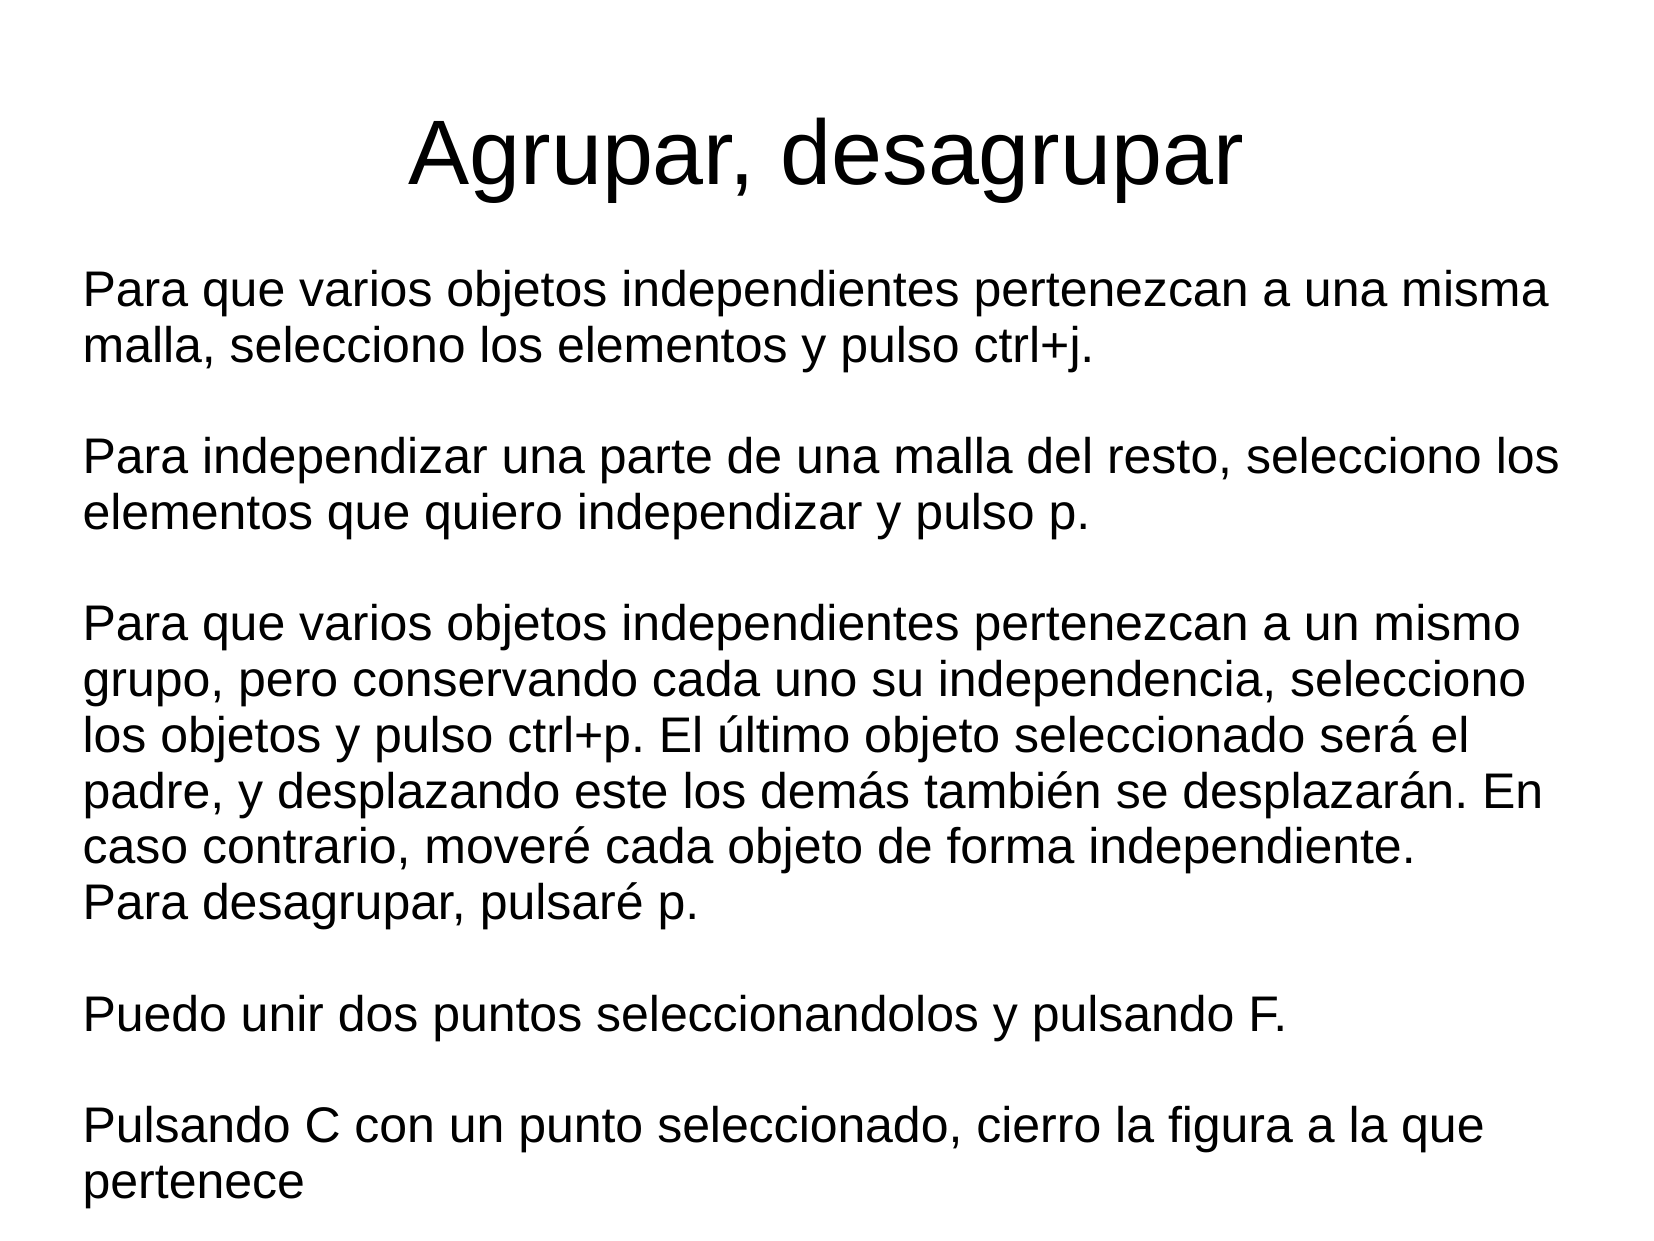

Agrupar, desagrupar
# Para que varios objetos independientes pertenezcan a una misma malla, selecciono los elementos y pulso ctrl+j.
Para independizar una parte de una malla del resto, selecciono los elementos que quiero independizar y pulso p.
Para que varios objetos independientes pertenezcan a un mismo grupo, pero conservando cada uno su independencia, selecciono los objetos y pulso ctrl+p. El último objeto seleccionado será el padre, y desplazando este los demás también se desplazarán. En caso contrario, moveré cada objeto de forma independiente.
Para desagrupar, pulsaré p.
Puedo unir dos puntos seleccionandolos y pulsando F.
Pulsando C con un punto seleccionado, cierro la figura a la que pertenece